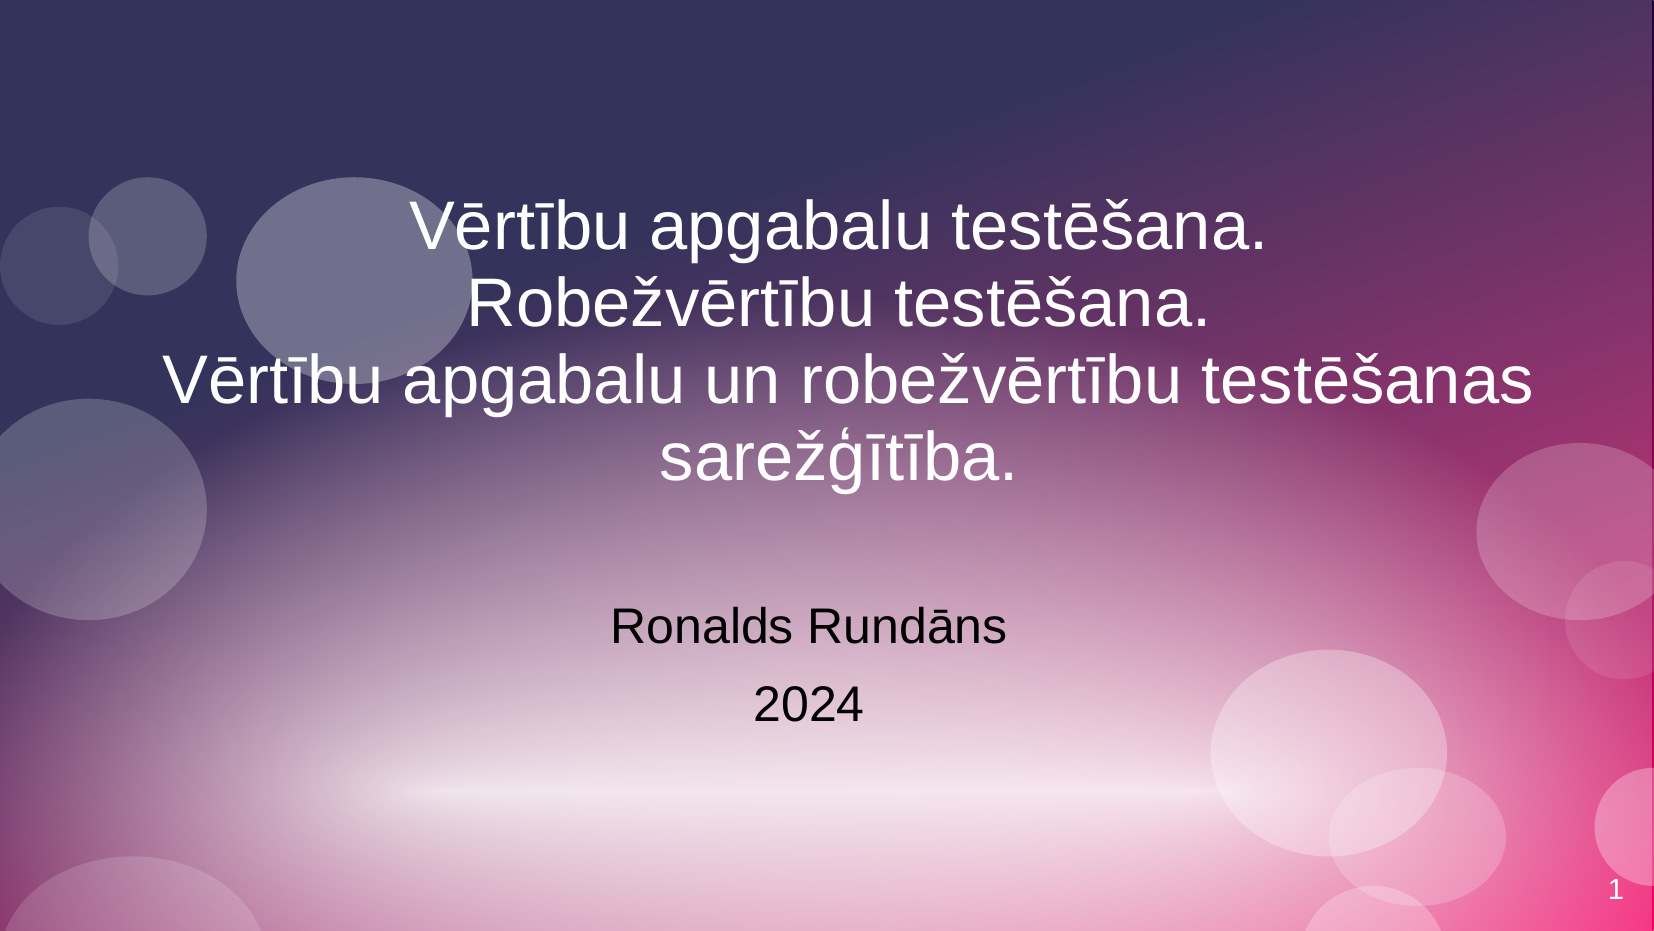

# Vērtību apgabalu testēšana. Robežvērtību testēšana. Vērtību apgabalu un robežvērtību testēšanas sarežģītība.
Ronalds Rundāns
2024